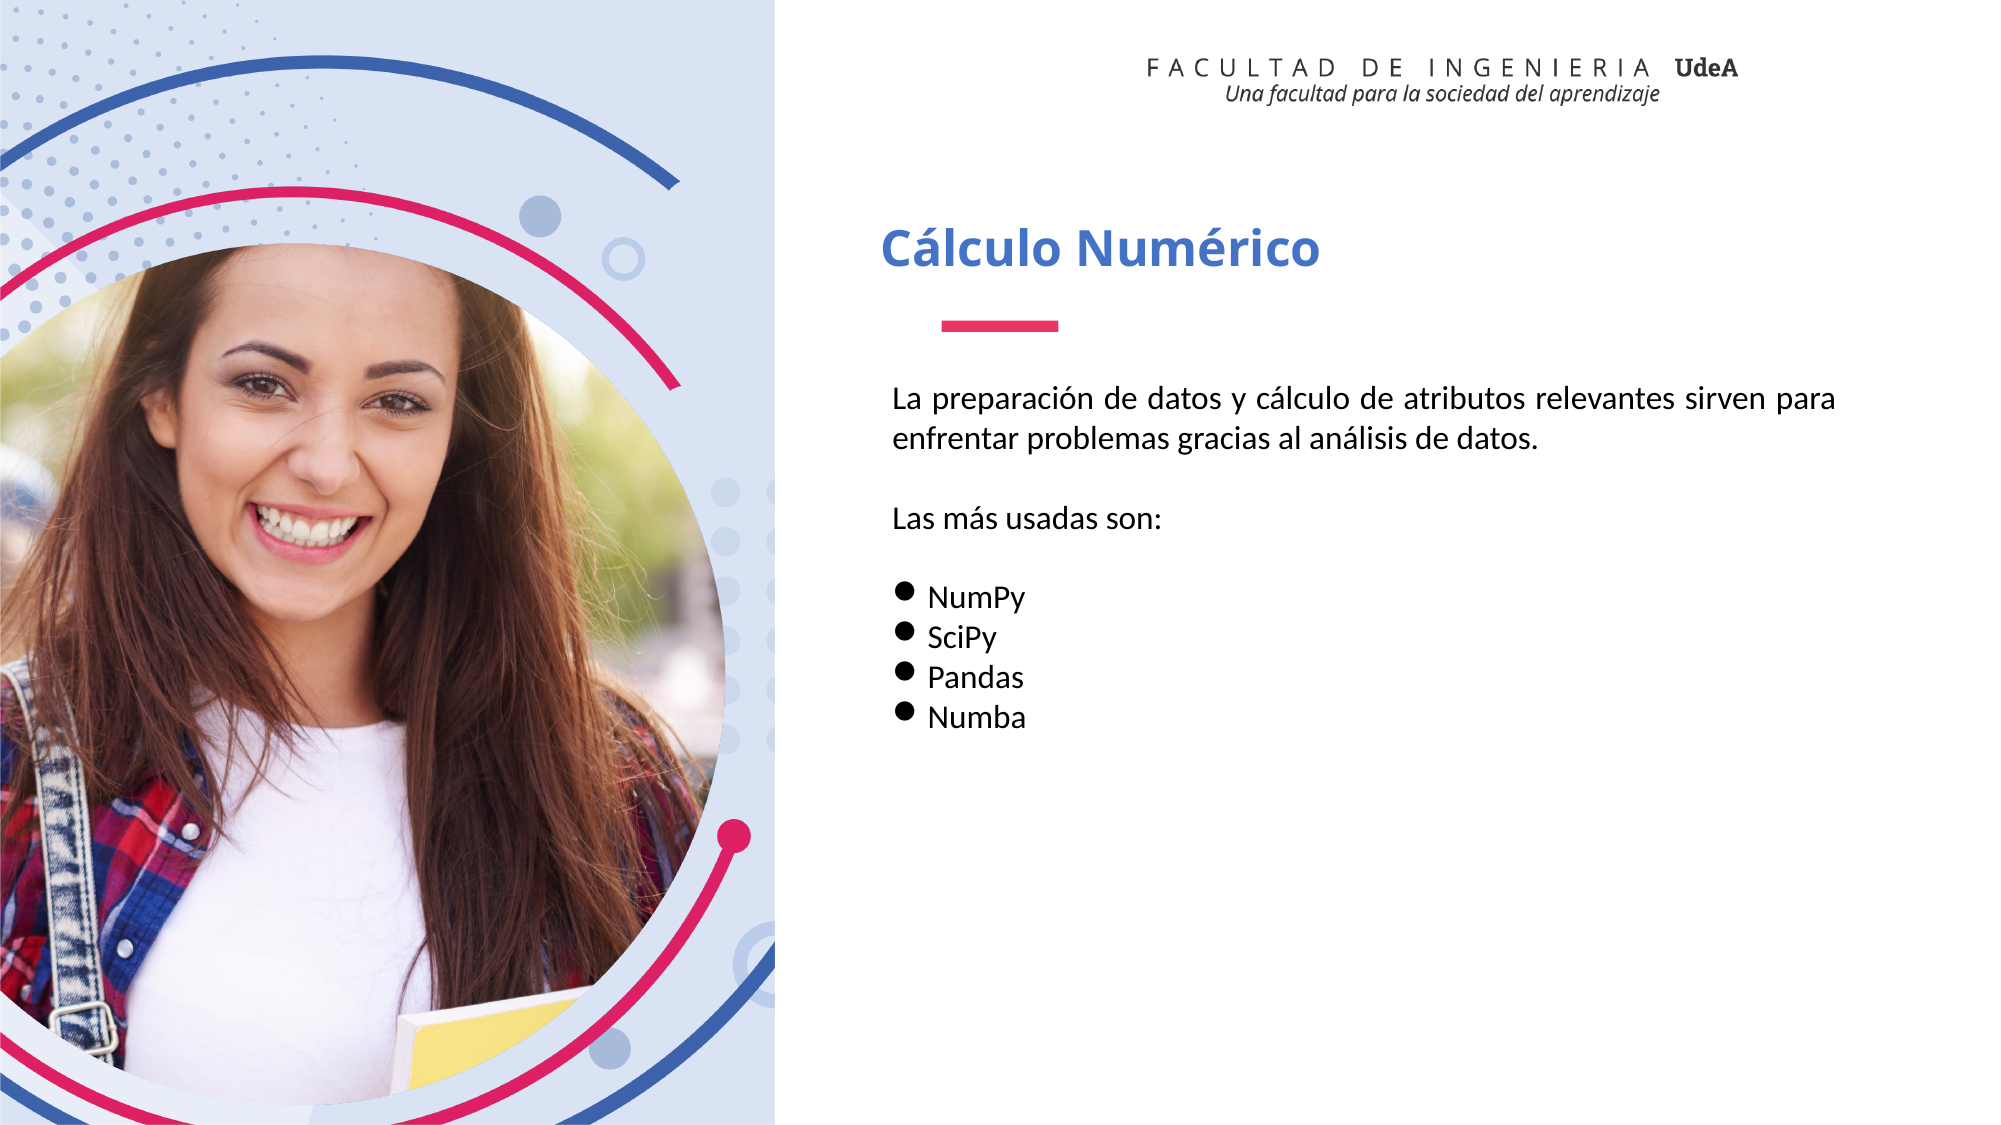

Cálculo Numérico
La preparación de datos y cálculo de atributos relevantes sirven para enfrentar problemas gracias al análisis de datos.
Las más usadas son:
NumPy
SciPy
Pandas
Numba